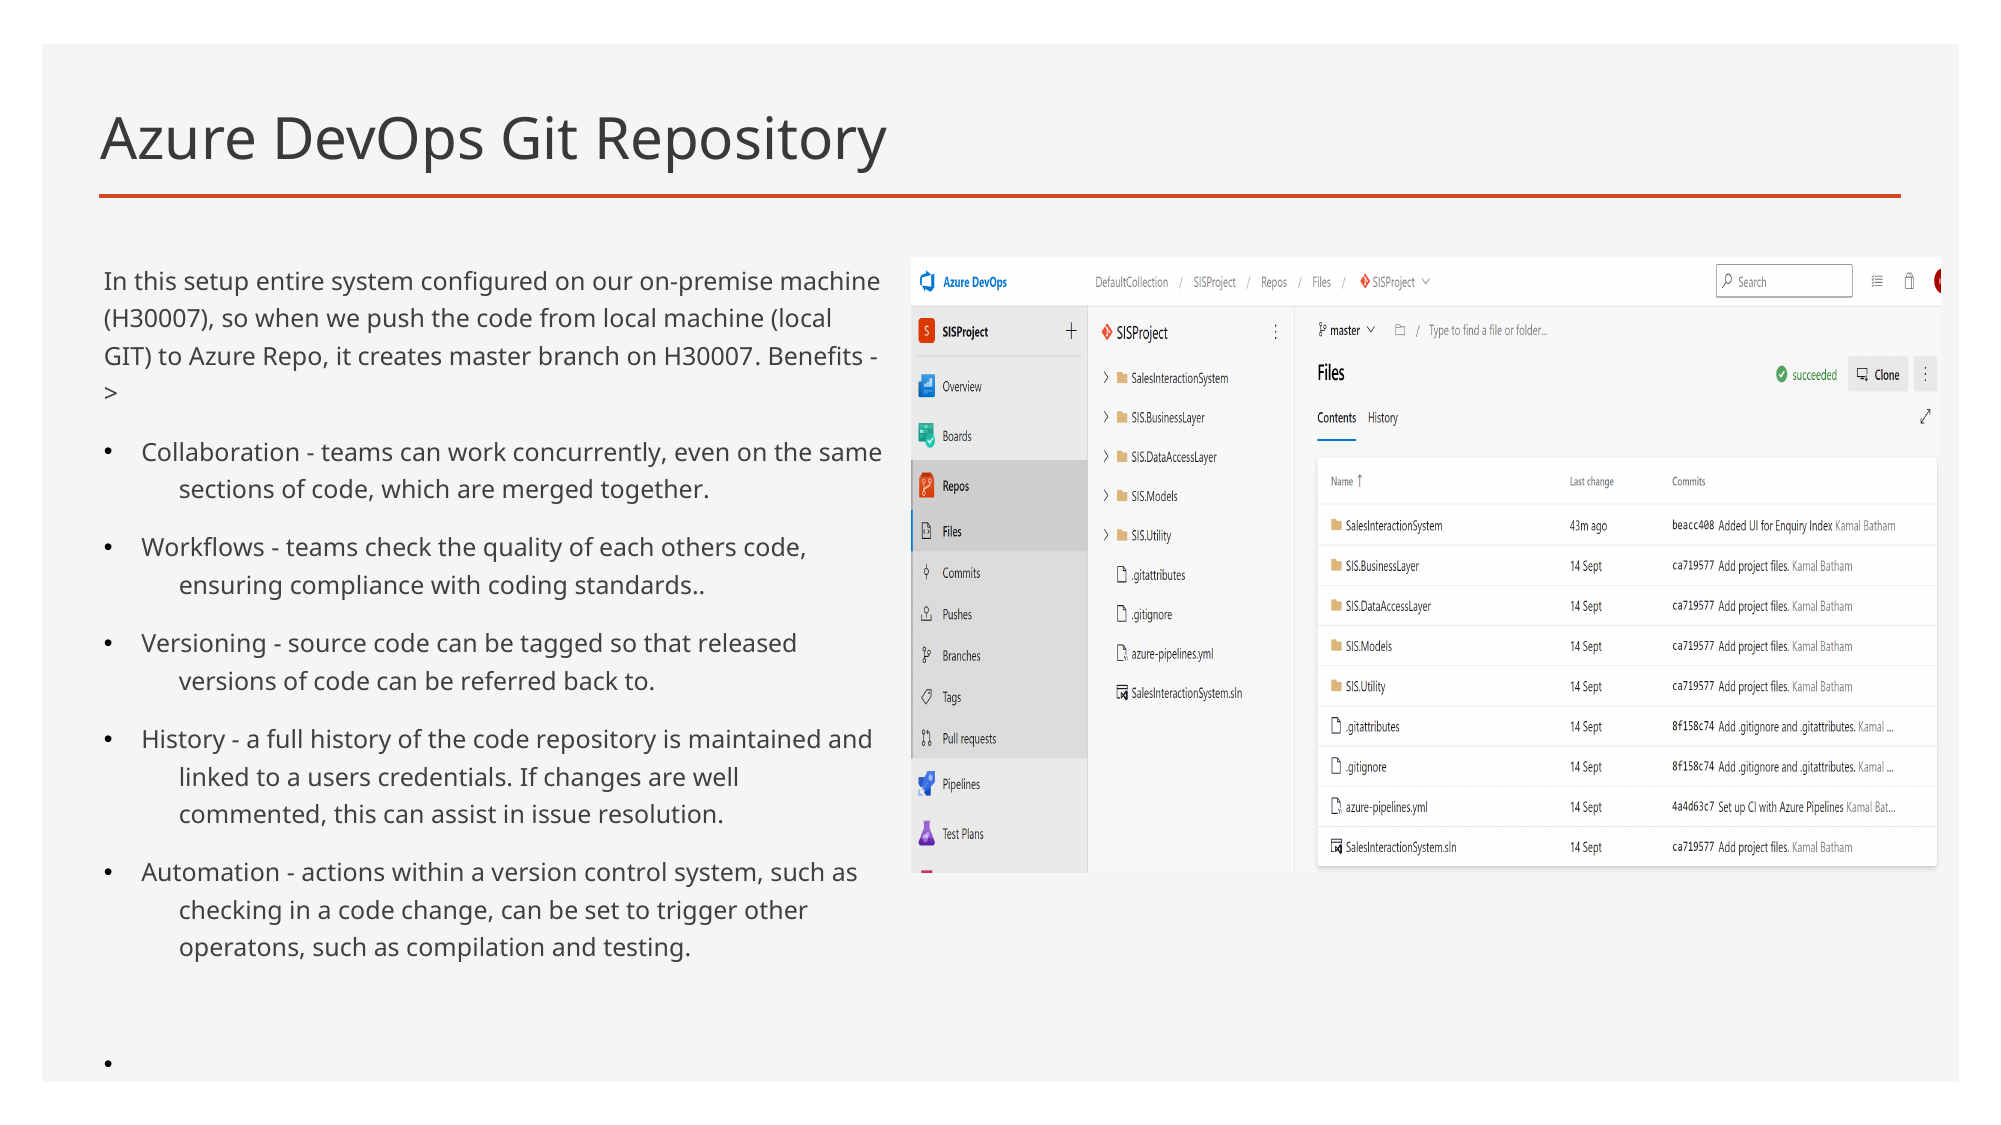

# Azure DevOps Git Repository
In this setup entire system configured on our on-premise machine (H30007), so when we push the code from local machine (local GIT) to Azure Repo, it creates master branch on H30007. Benefits ->
Collaboration - teams can work concurrently, even on the same sections of code, which are merged together.
Workflows - teams check the quality of each others code, ensuring compliance with coding standards..
Versioning - source code can be tagged so that released versions of code can be referred back to.
History - a full history of the code repository is maintained and linked to a users credentials. If changes are well commented, this can assist in issue resolution.
Automation - actions within a version control system, such as checking in a code change, can be set to trigger other operatons, such as compilation and testing.